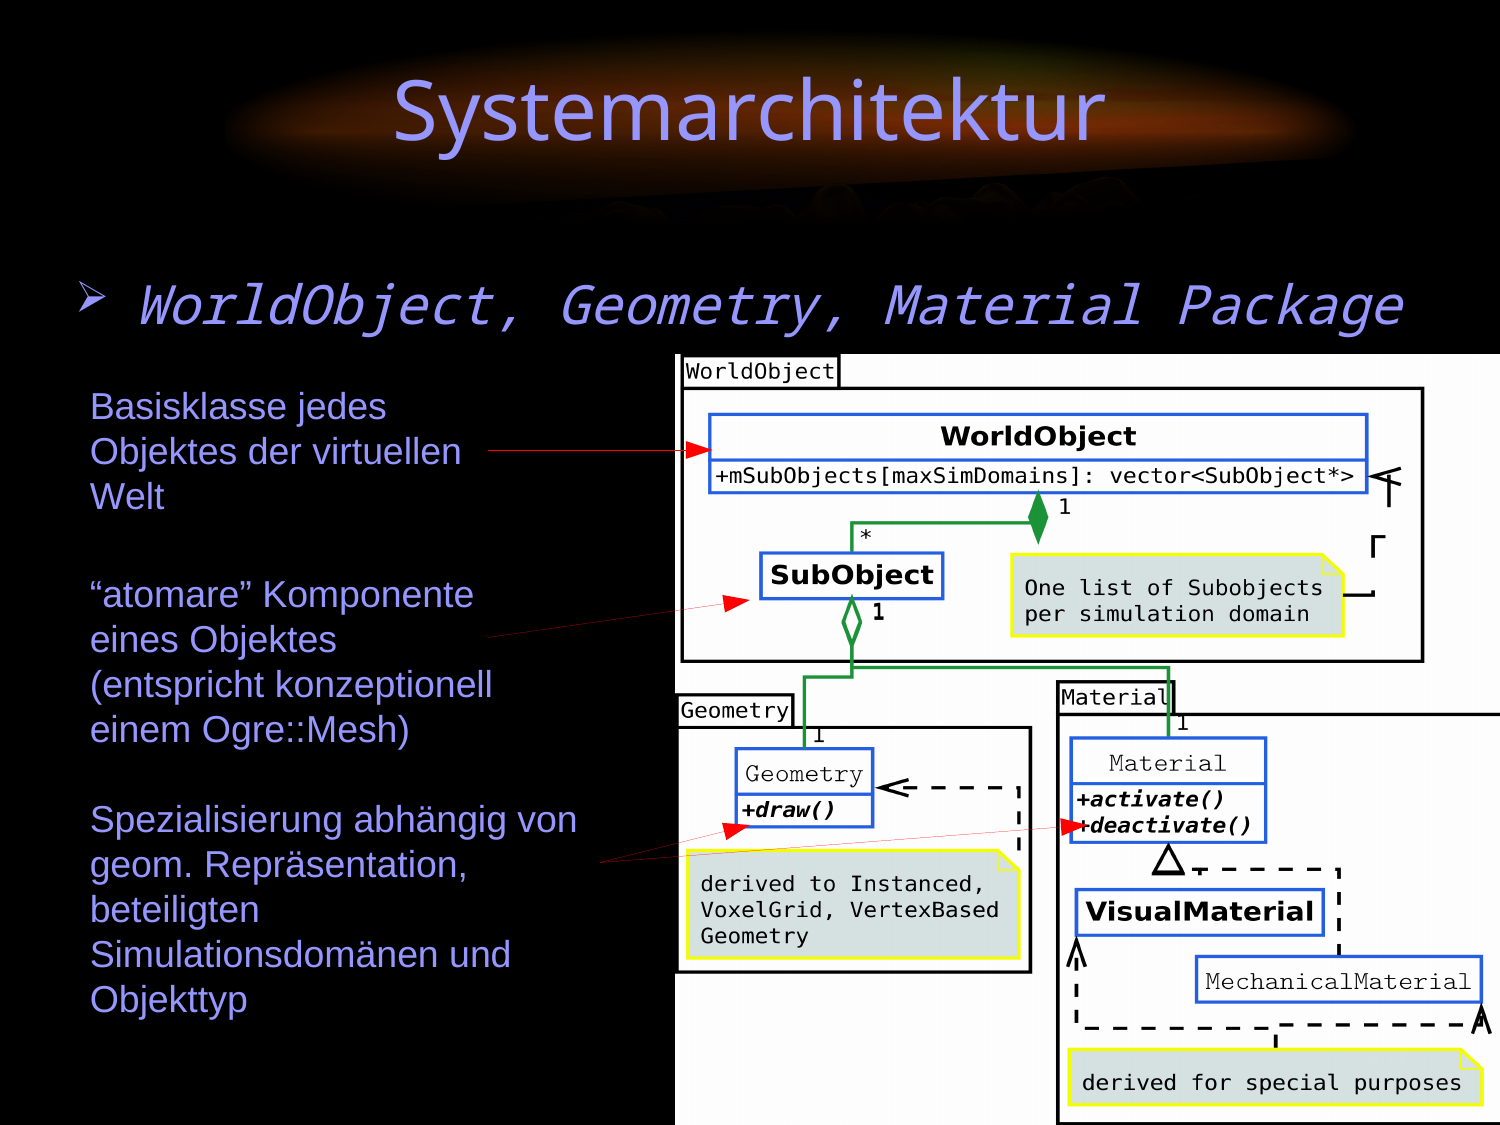

Systemarchitektur
WorldObject, Geometry, Material Package
Basisklasse jedes Objektes der virtuellen Welt
“atomare” Komponente eines Objektes
(entspricht konzeptionell einem Ogre::Mesh)
Spezialisierung abhängig von geom. Repräsentation, beteiligten Simulationsdomänen und Objekttyp
15